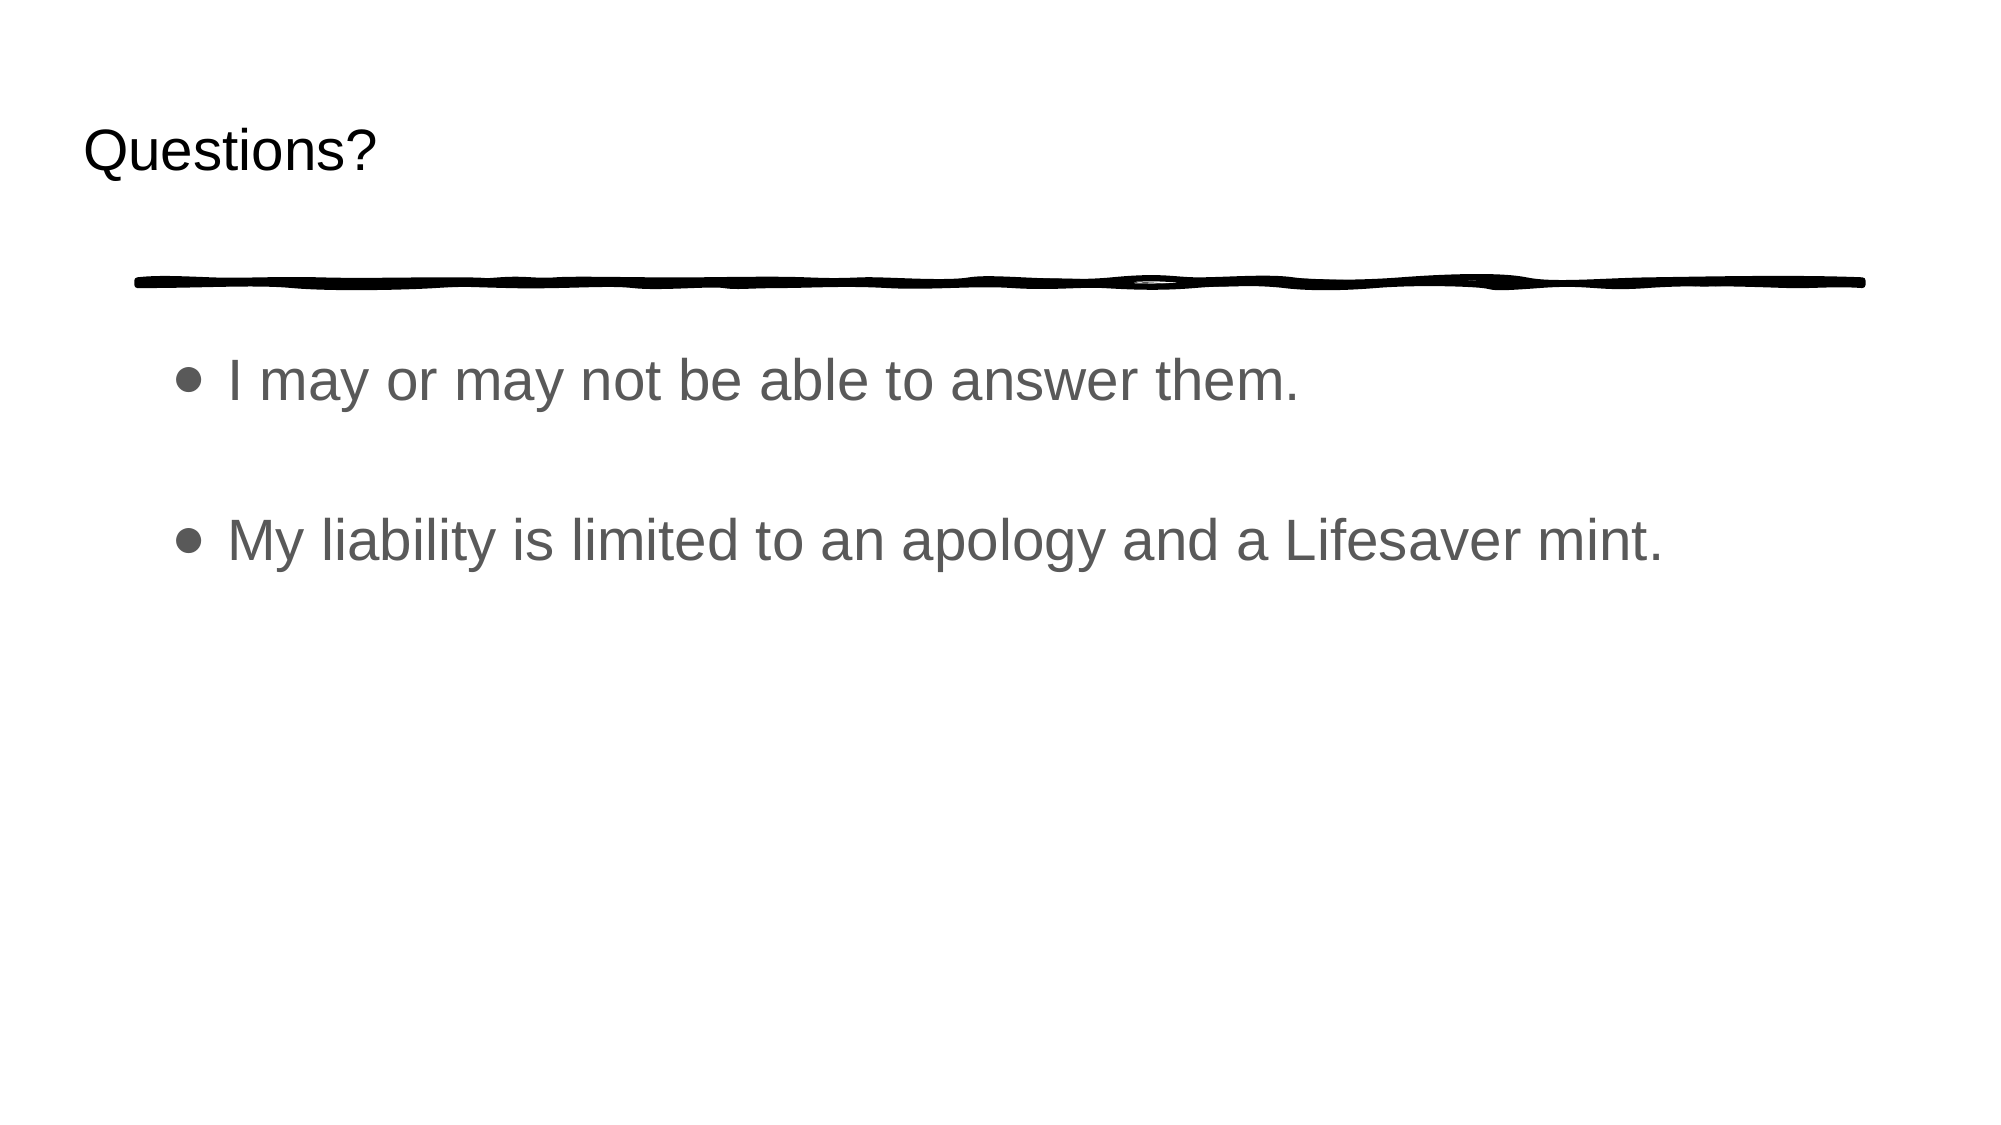

# Questions?
I may or may not be able to answer them.
My liability is limited to an apology and a Lifesaver mint.